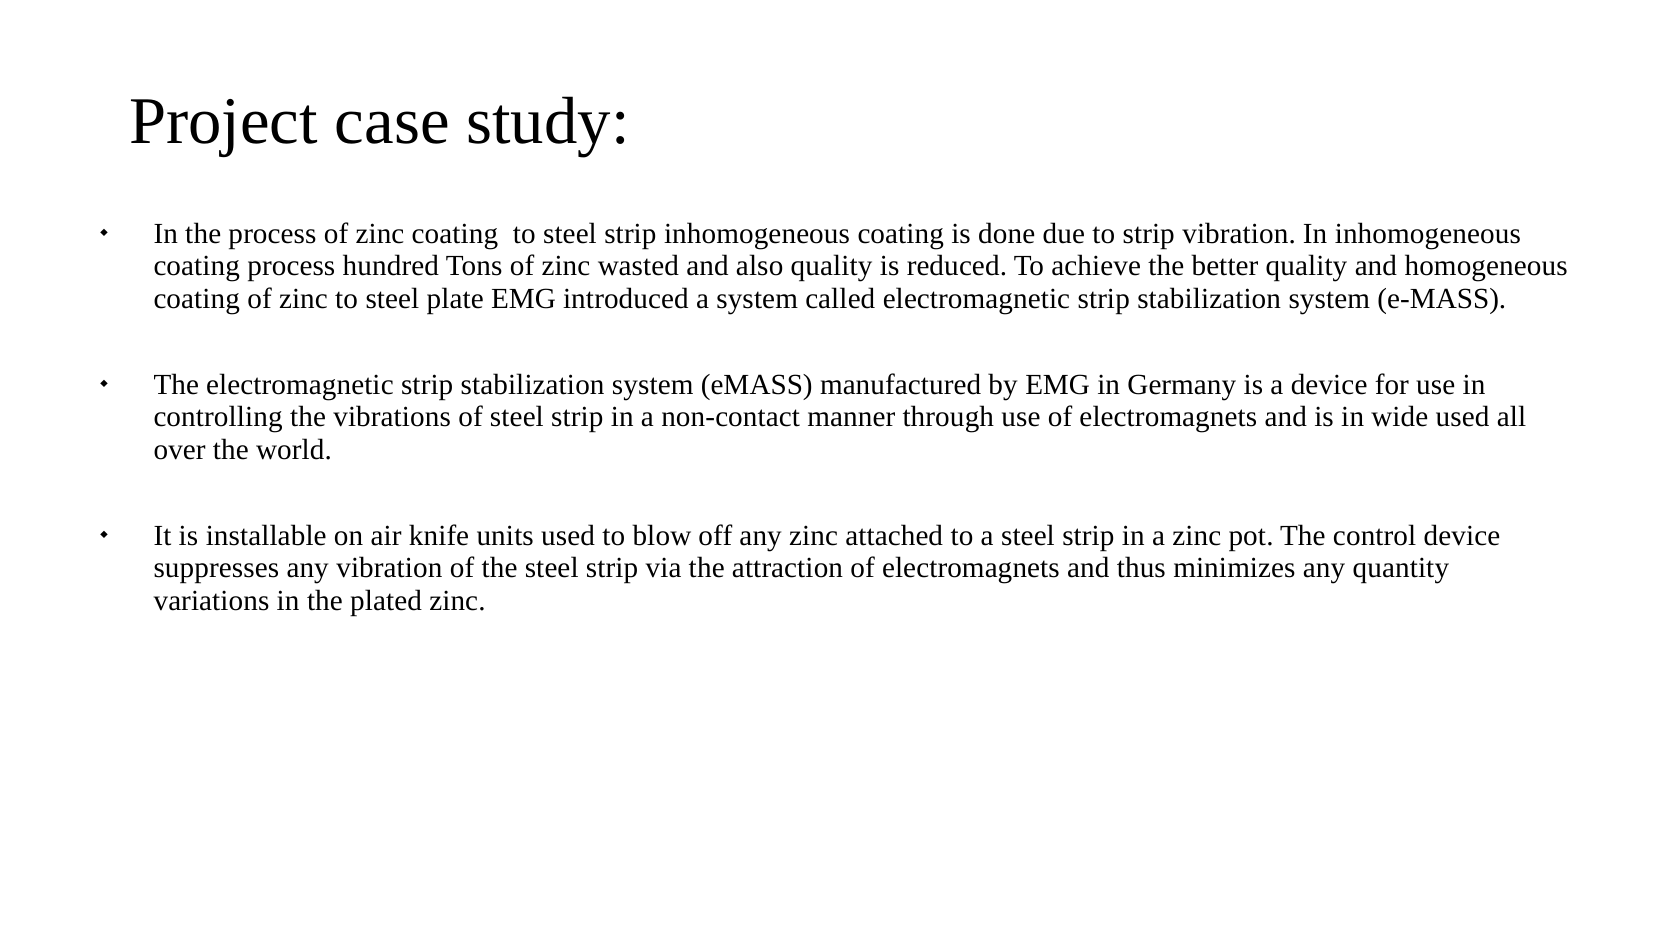

# Project case study:
In the process of zinc coating to steel strip inhomogeneous coating is done due to strip vibration. In inhomogeneous coating process hundred Tons of zinc wasted and also quality is reduced. To achieve the better quality and homogeneous coating of zinc to steel plate EMG introduced a system called electromagnetic strip stabilization system (e-MASS).
The electromagnetic strip stabilization system (eMASS) manufactured by EMG in Germany is a device for use in controlling the vibrations of steel strip in a non-contact manner through use of electromagnets and is in wide used all over the world.
It is installable on air knife units used to blow off any zinc attached to a steel strip in a zinc pot. The control device suppresses any vibration of the steel strip via the attraction of electromagnets and thus minimizes any quantity variations in the plated zinc.